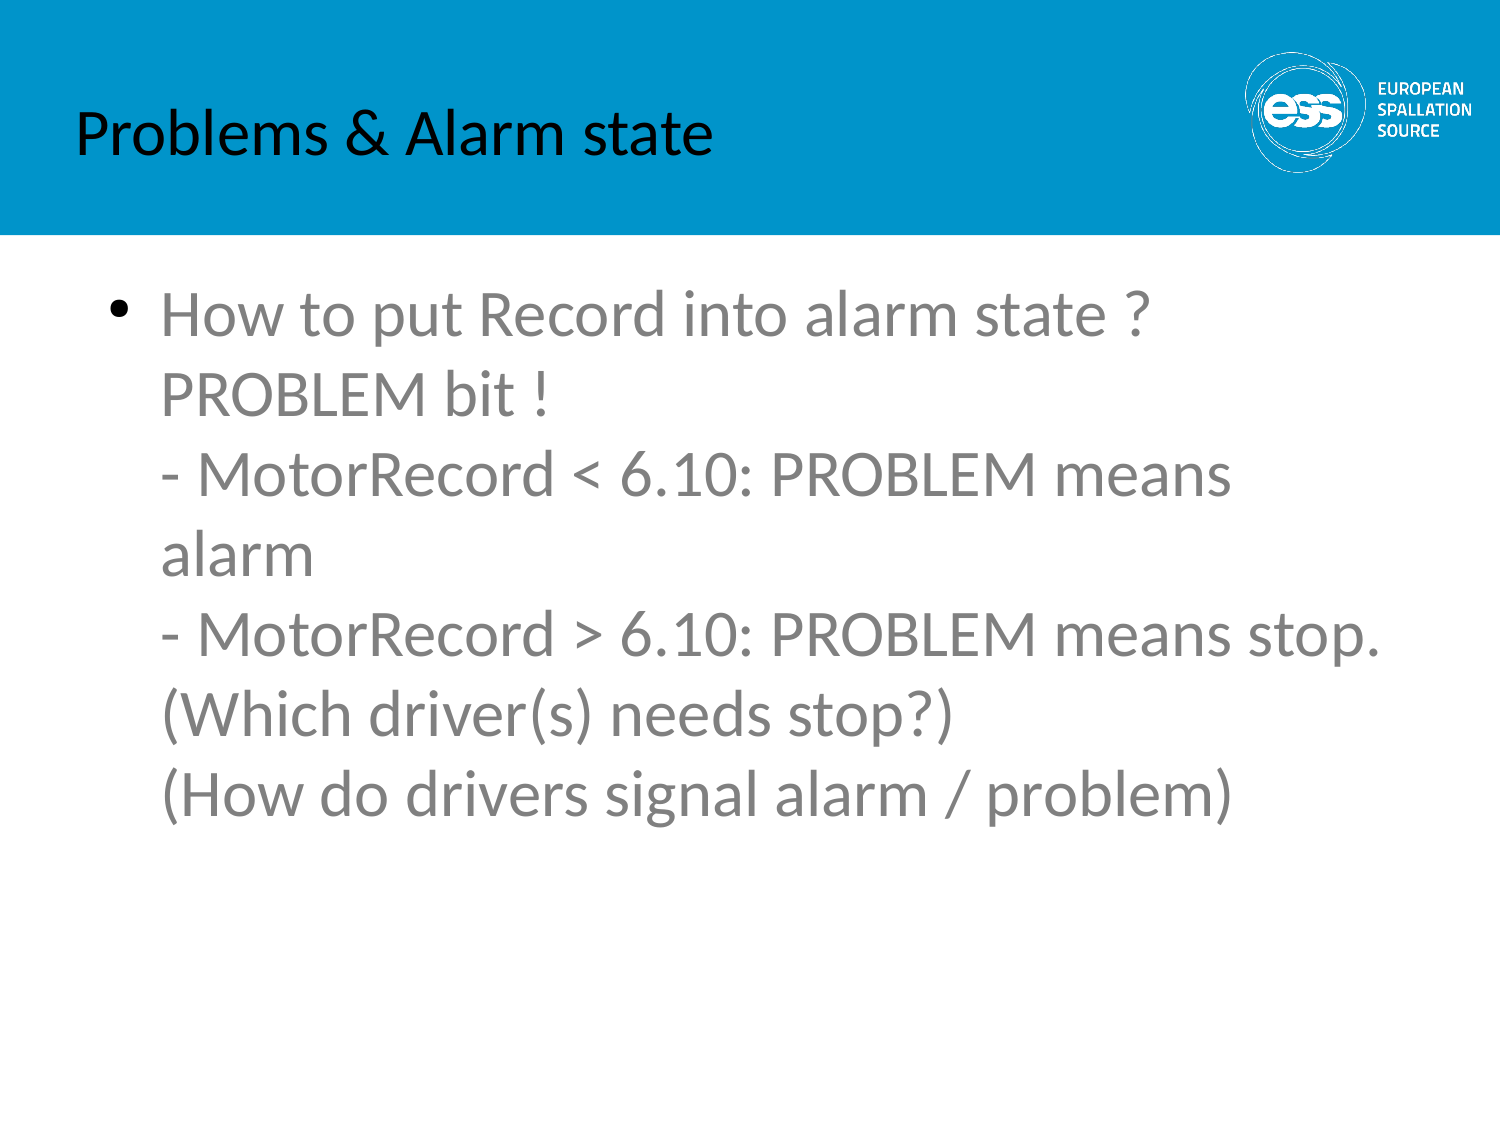

# Problems & Alarm state
How to put Record into alarm state ?
PROBLEM bit !
- MotorRecord < 6.10: PROBLEM means
alarm
- MotorRecord > 6.10: PROBLEM means stop.
(Which driver(s) needs stop?)
(How do drivers signal alarm / problem)